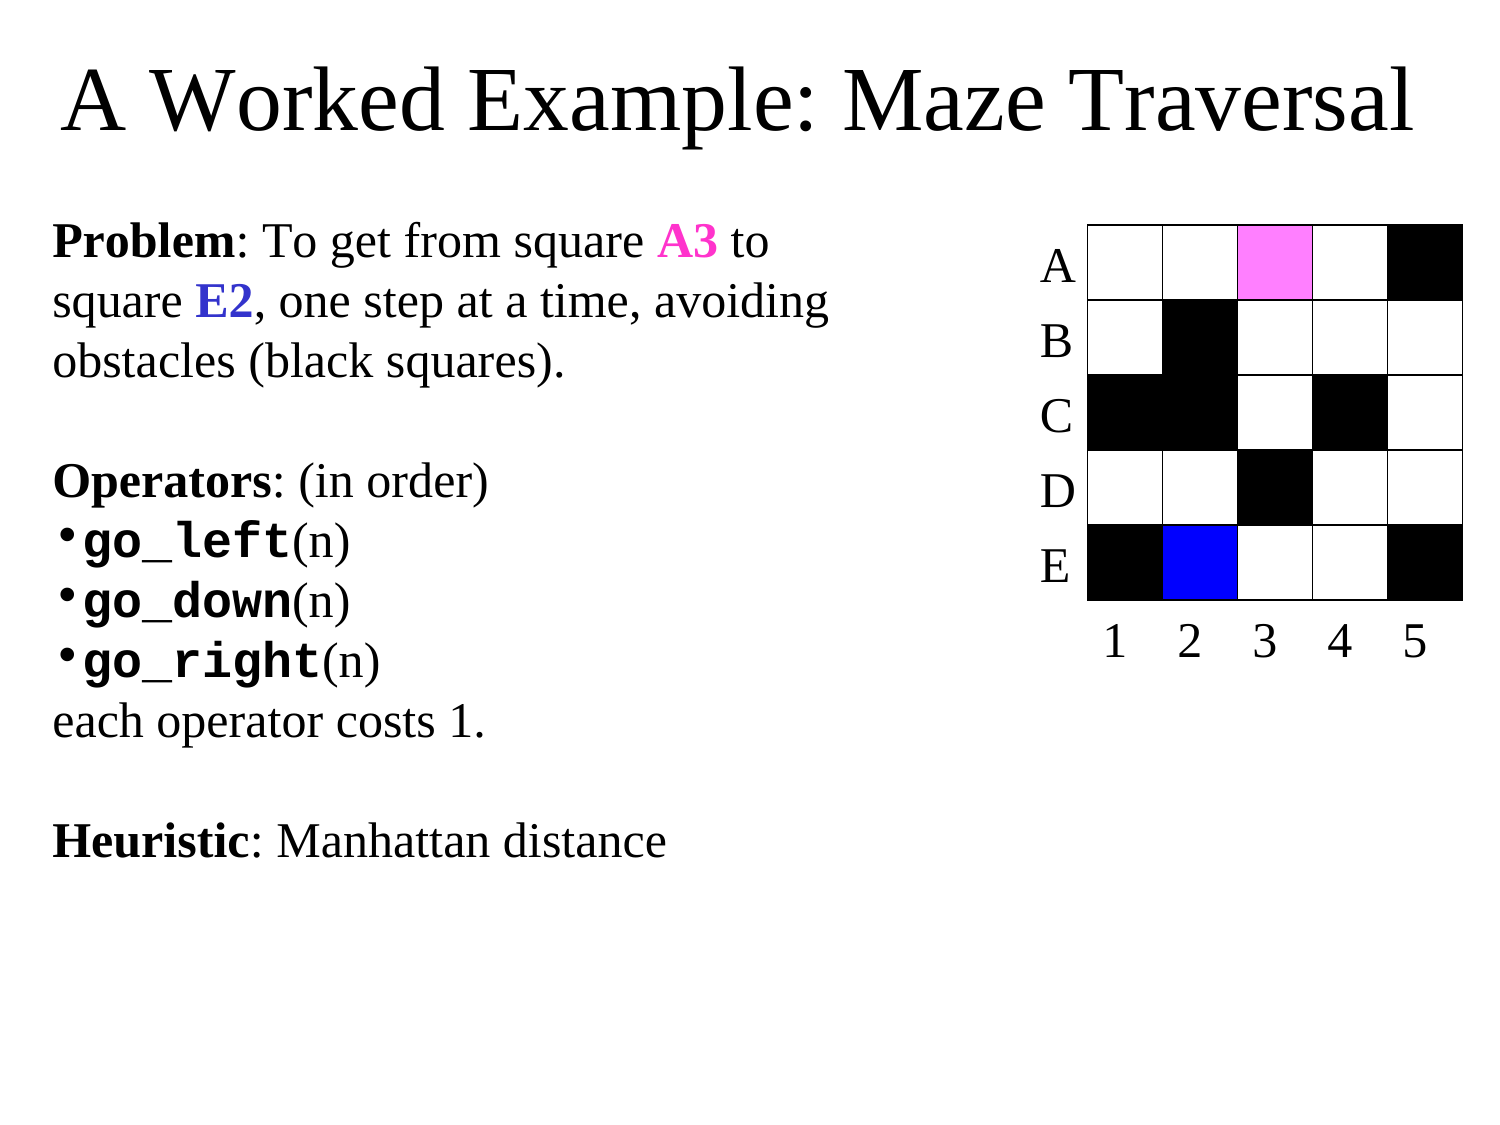

# A Worked Example: Maze Traversal
Problem: To get from square A3 to square E2, one step at a time, avoiding obstacles (black squares).
Operators: (in order)
go_left(n)
go_down(n)
go_right(n)
each operator costs 1.
Heuristic: Manhattan distance
A
B
C
D
E
1
2
3
4
5